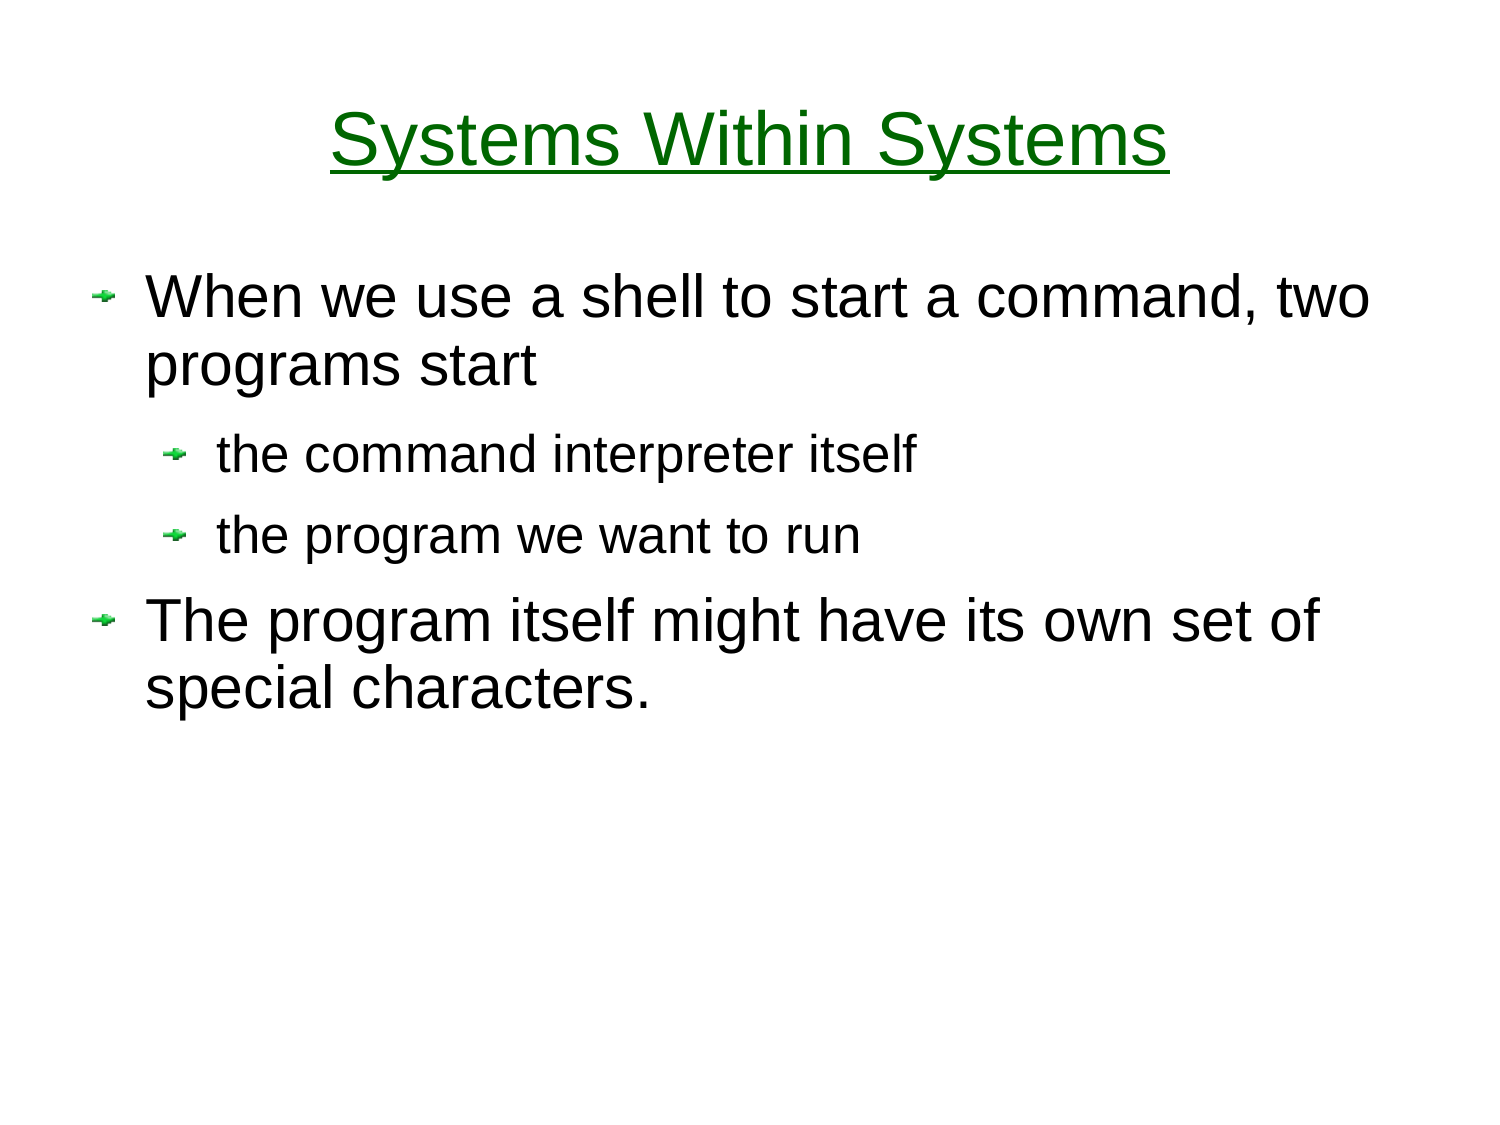

# Systems Within Systems
When we use a shell to start a command, two programs start
the command interpreter itself
the program we want to run
The program itself might have its own set of special characters.